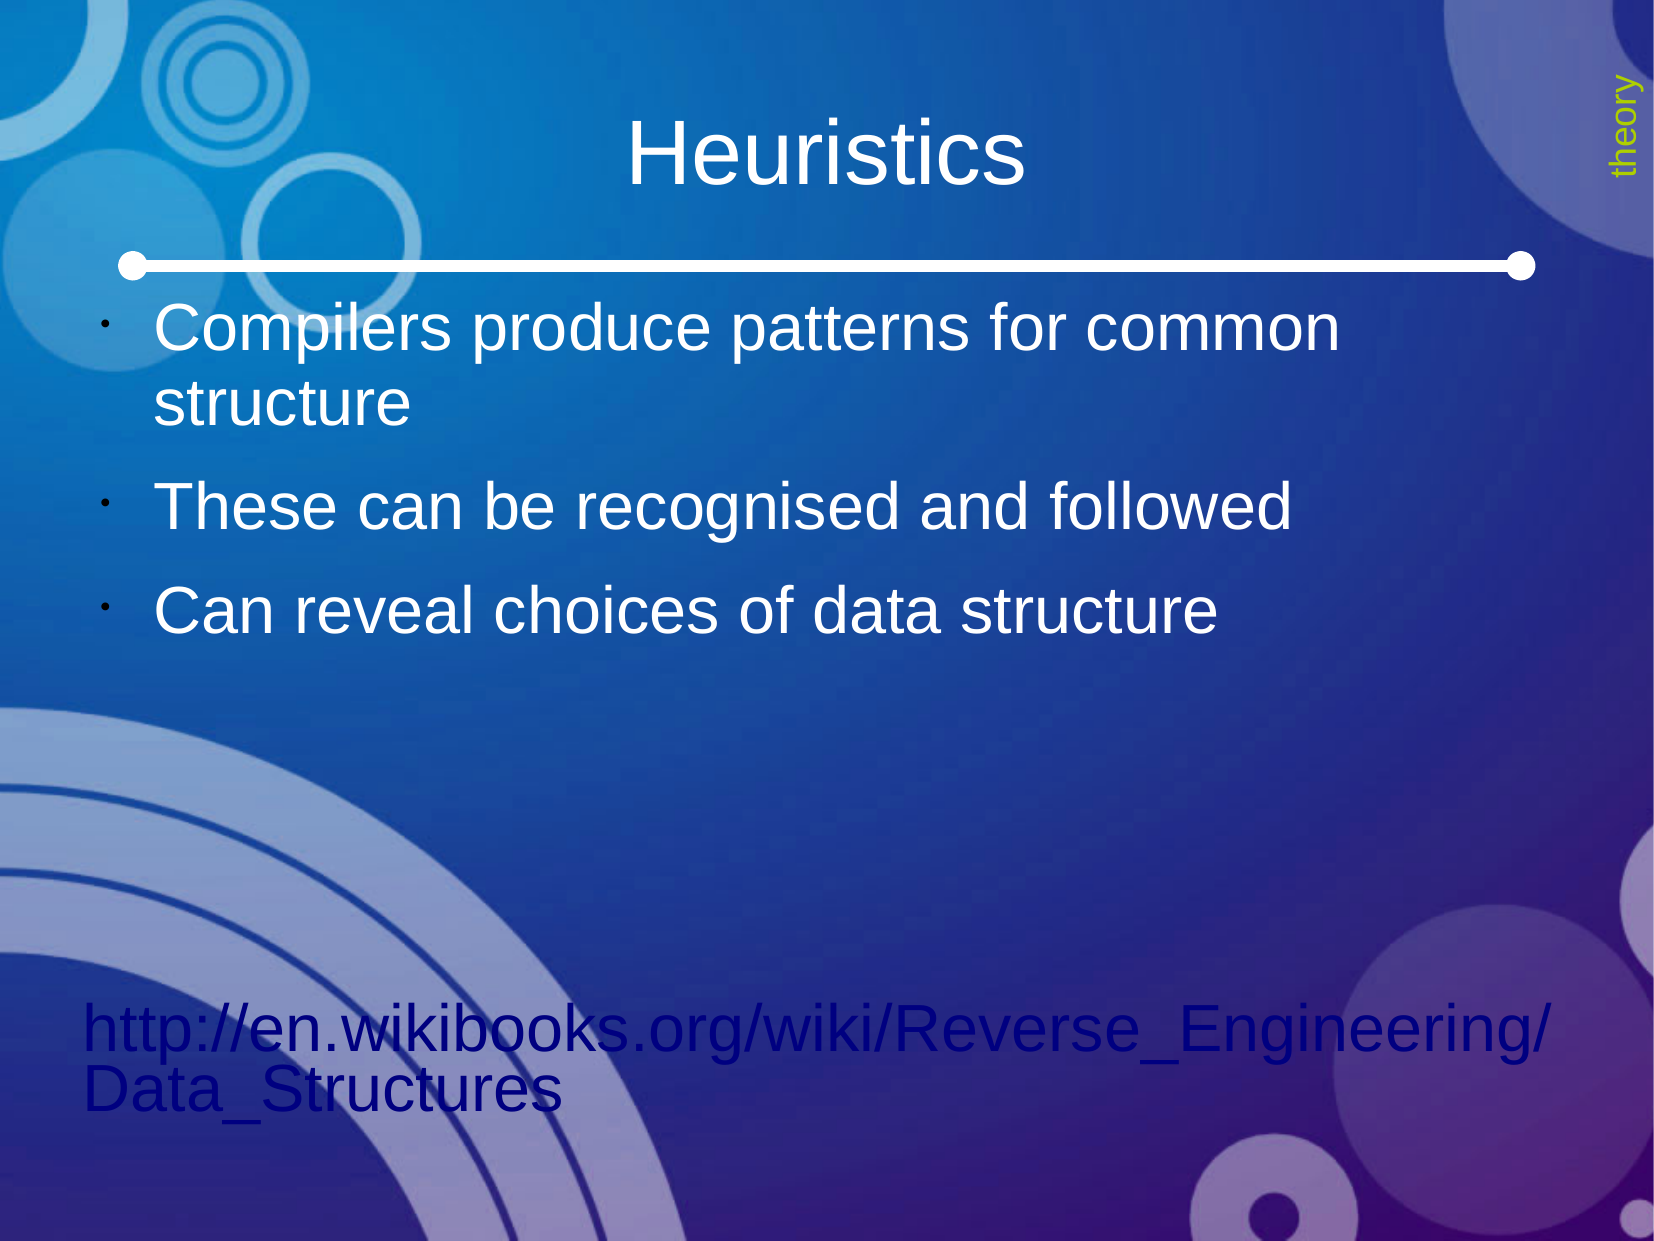

# Heuristics
Compilers produce patterns for common structure
These can be recognised and followed
Can reveal choices of data structure
http://en.wikibooks.org/wiki/Reverse_Engineering/Data_Structures